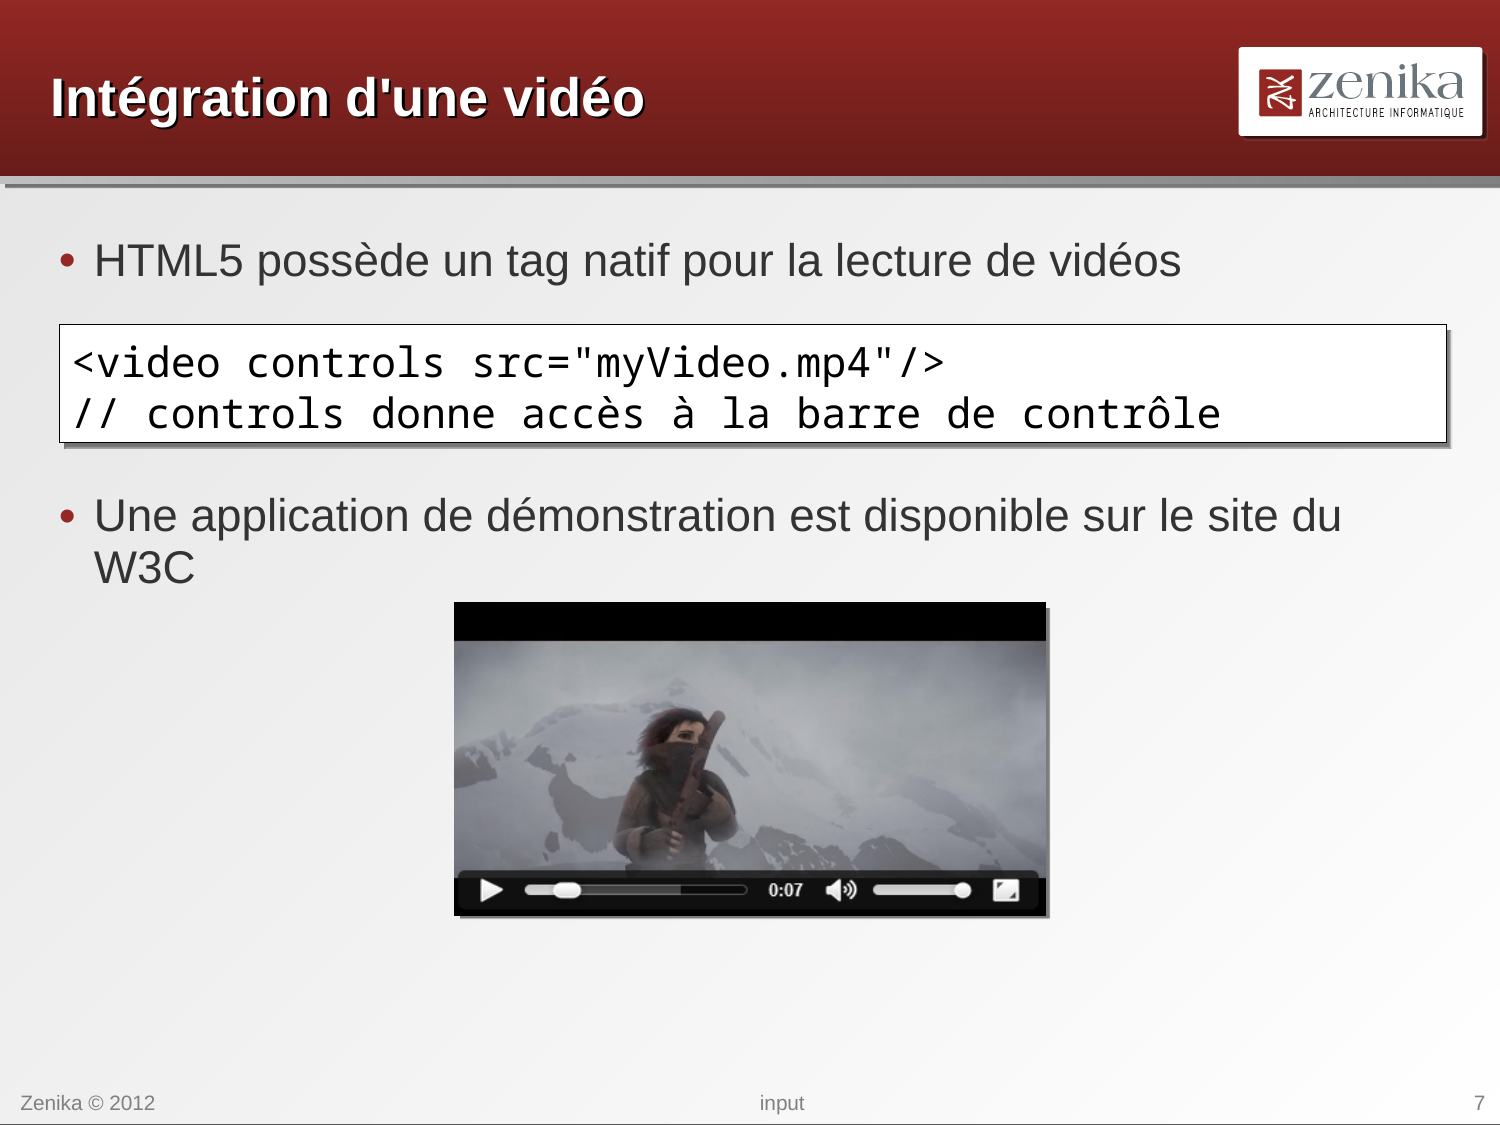

# Intégration d'une vidéo
HTML5 possède un tag natif pour la lecture de vidéos
Une application de démonstration est disponible sur le site du W3C
<video controls src="myVideo.mp4"/>
// controls donne accès à la barre de contrôle